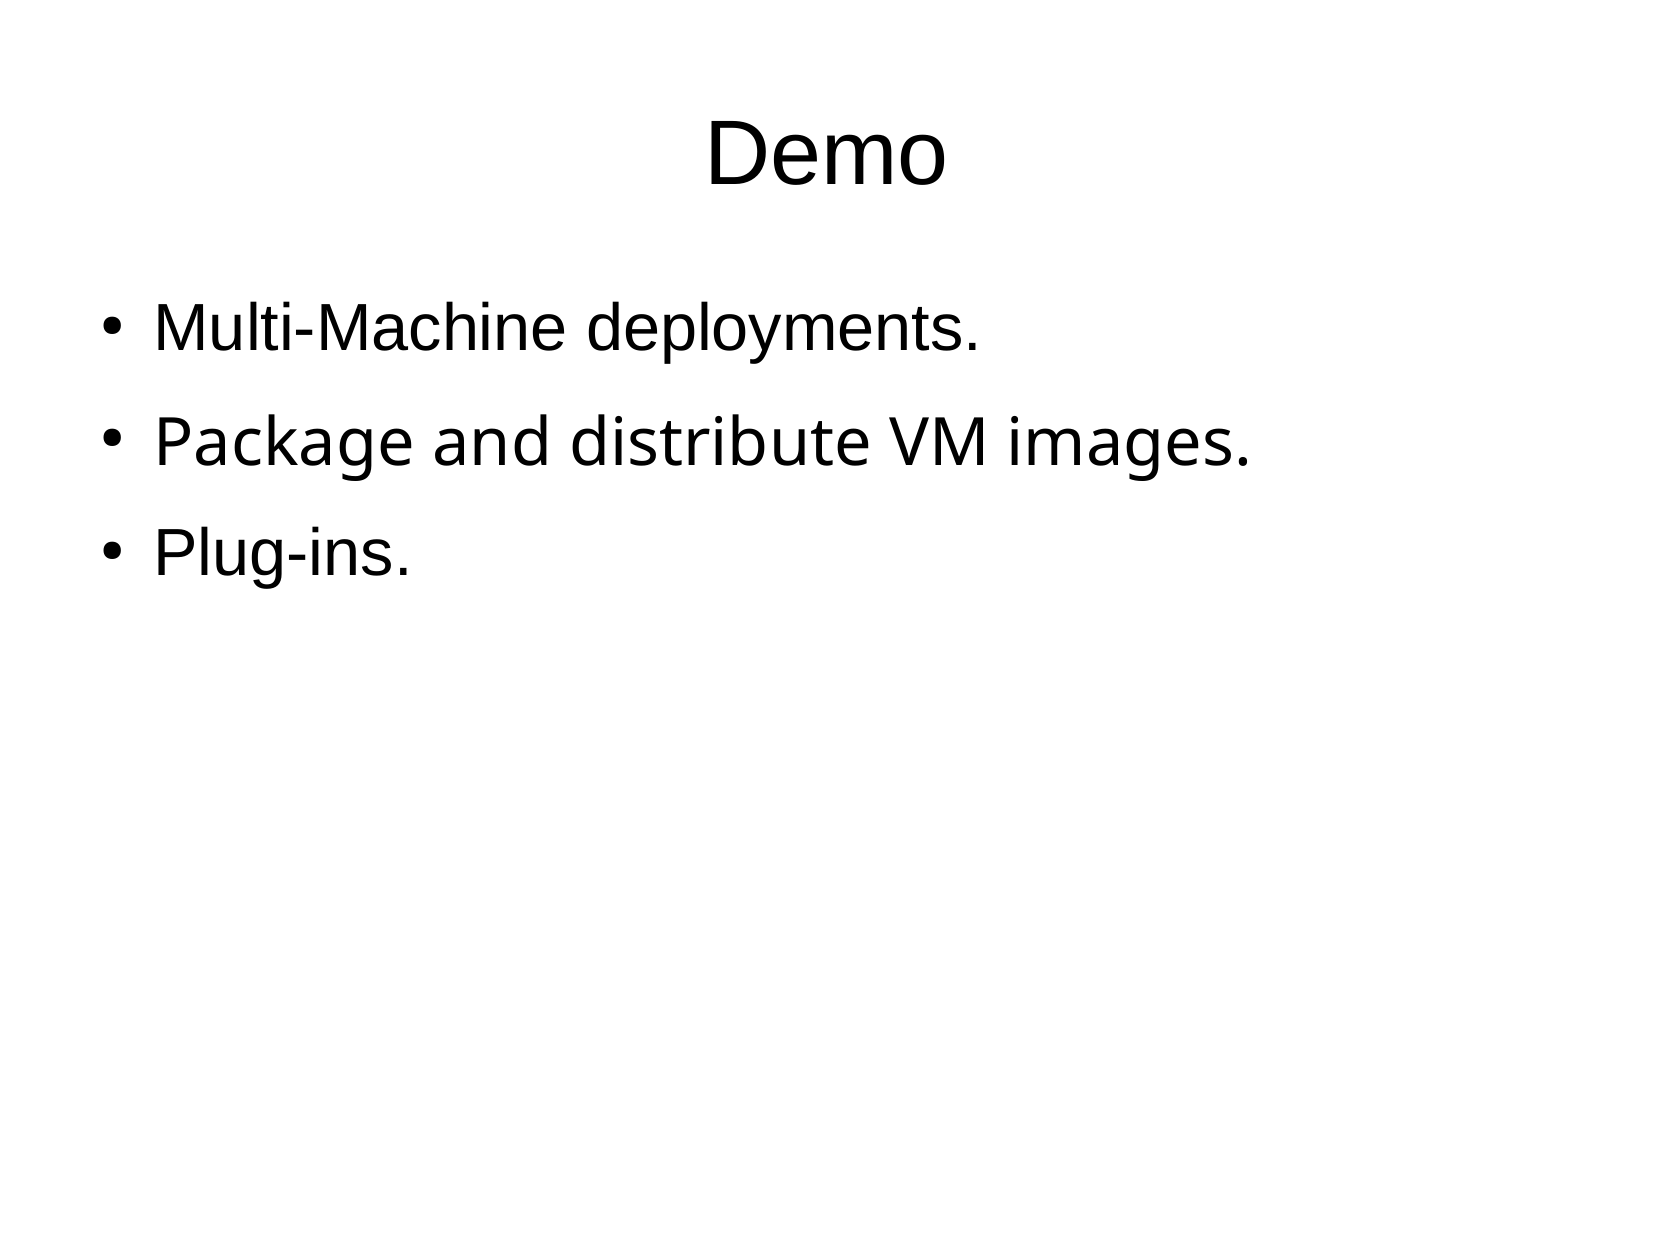

# Demo
Multi-Machine deployments.
Package and distribute VM images.
Plug-ins.